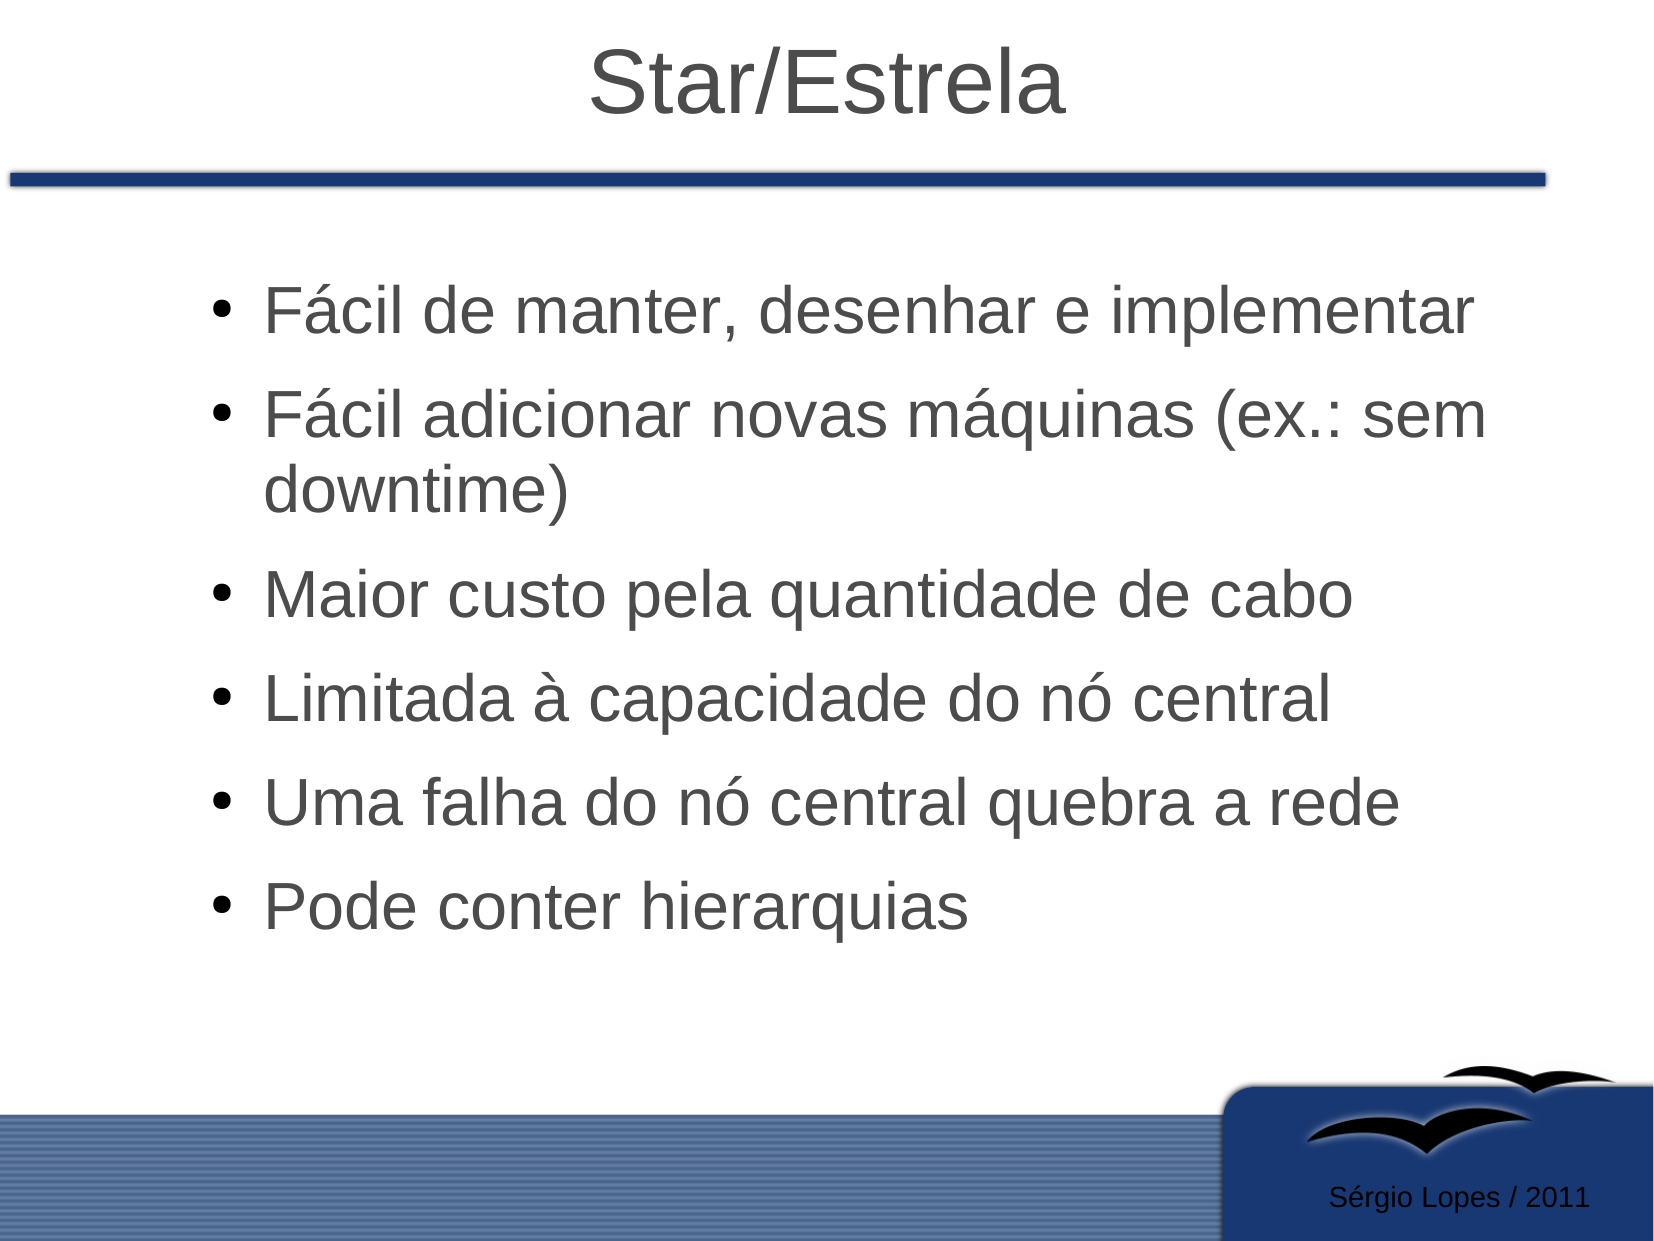

# Star/Estrela
Fácil de manter, desenhar e implementar
Fácil adicionar novas máquinas (ex.: sem downtime)
Maior custo pela quantidade de cabo
Limitada à capacidade do nó central
Uma falha do nó central quebra a rede
Pode conter hierarquias
Sérgio Lopes / 2011